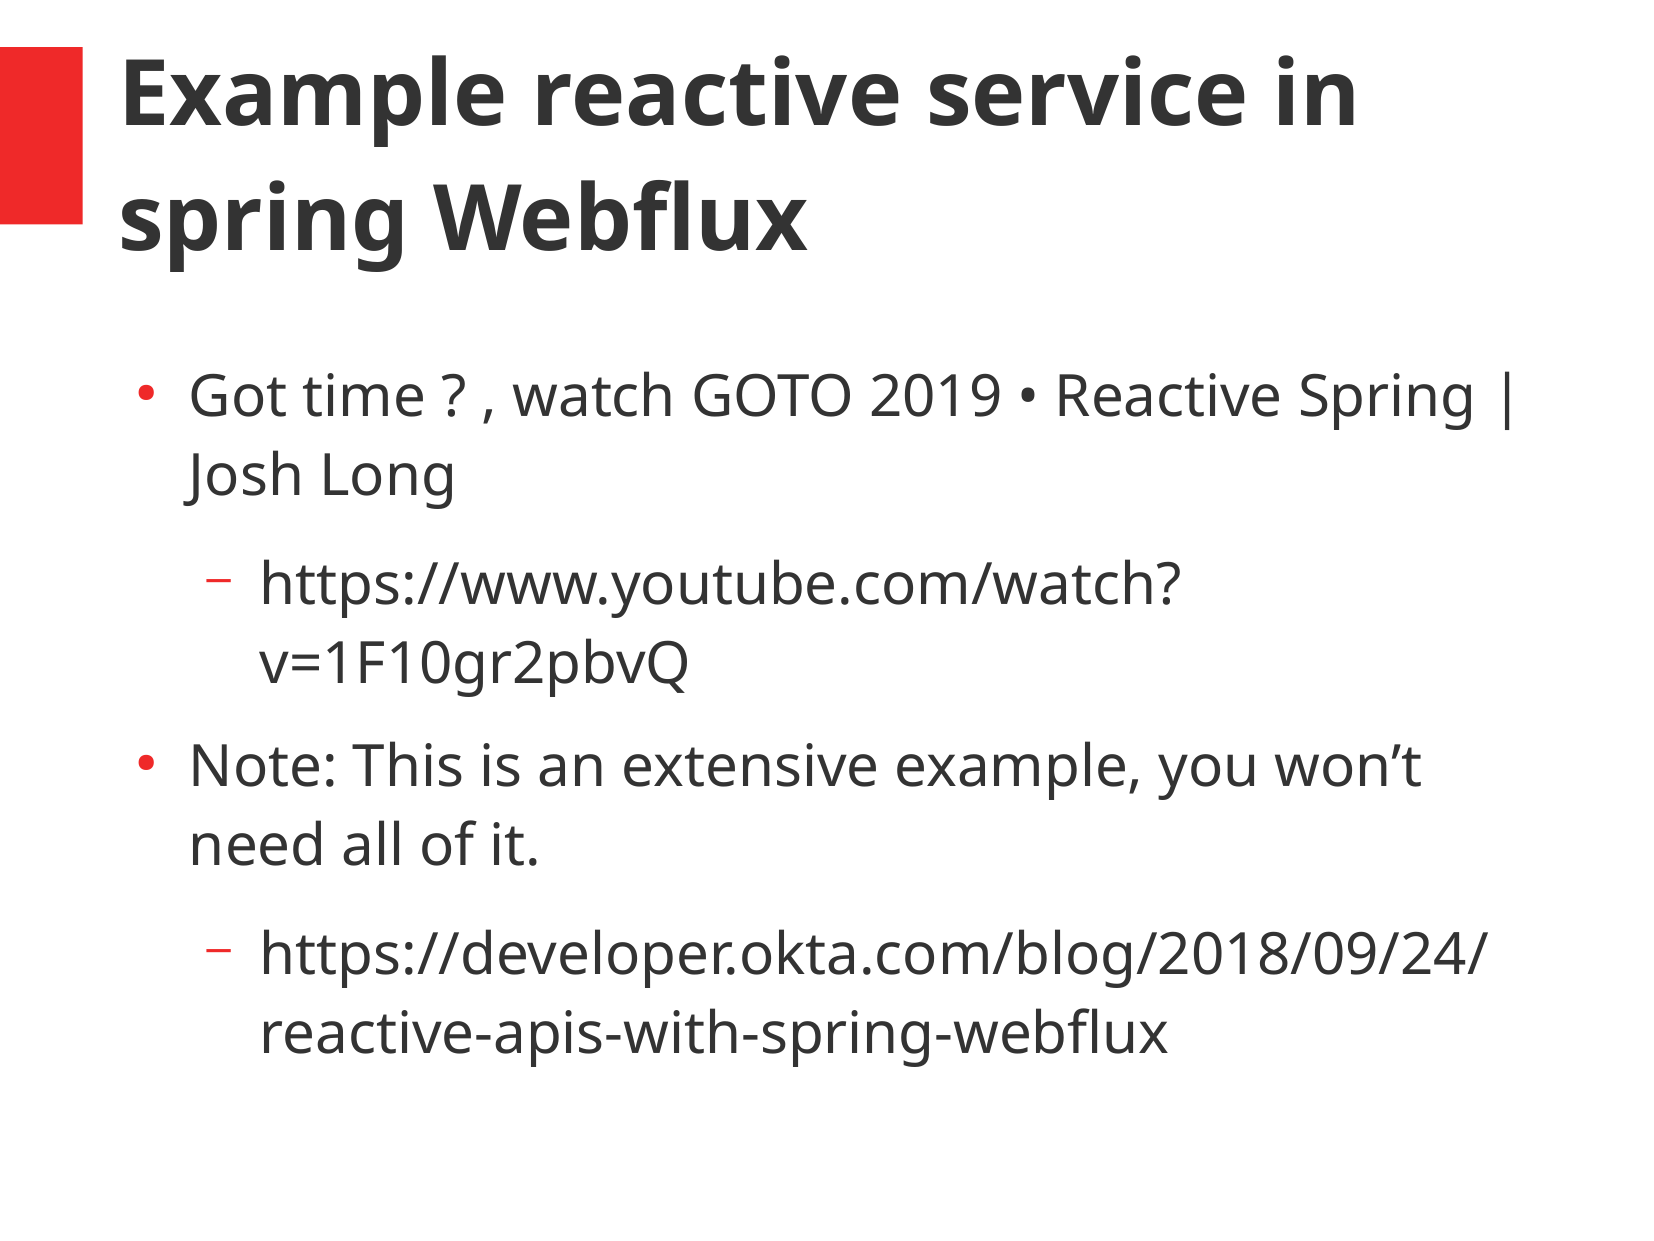

# Example reactive service in spring Webflux
Got time ? , watch GOTO 2019 • Reactive Spring | Josh Long
https://www.youtube.com/watch?v=1F10gr2pbvQ
Note: This is an extensive example, you won’t need all of it.
https://developer.okta.com/blog/2018/09/24/reactive-apis-with-spring-webflux